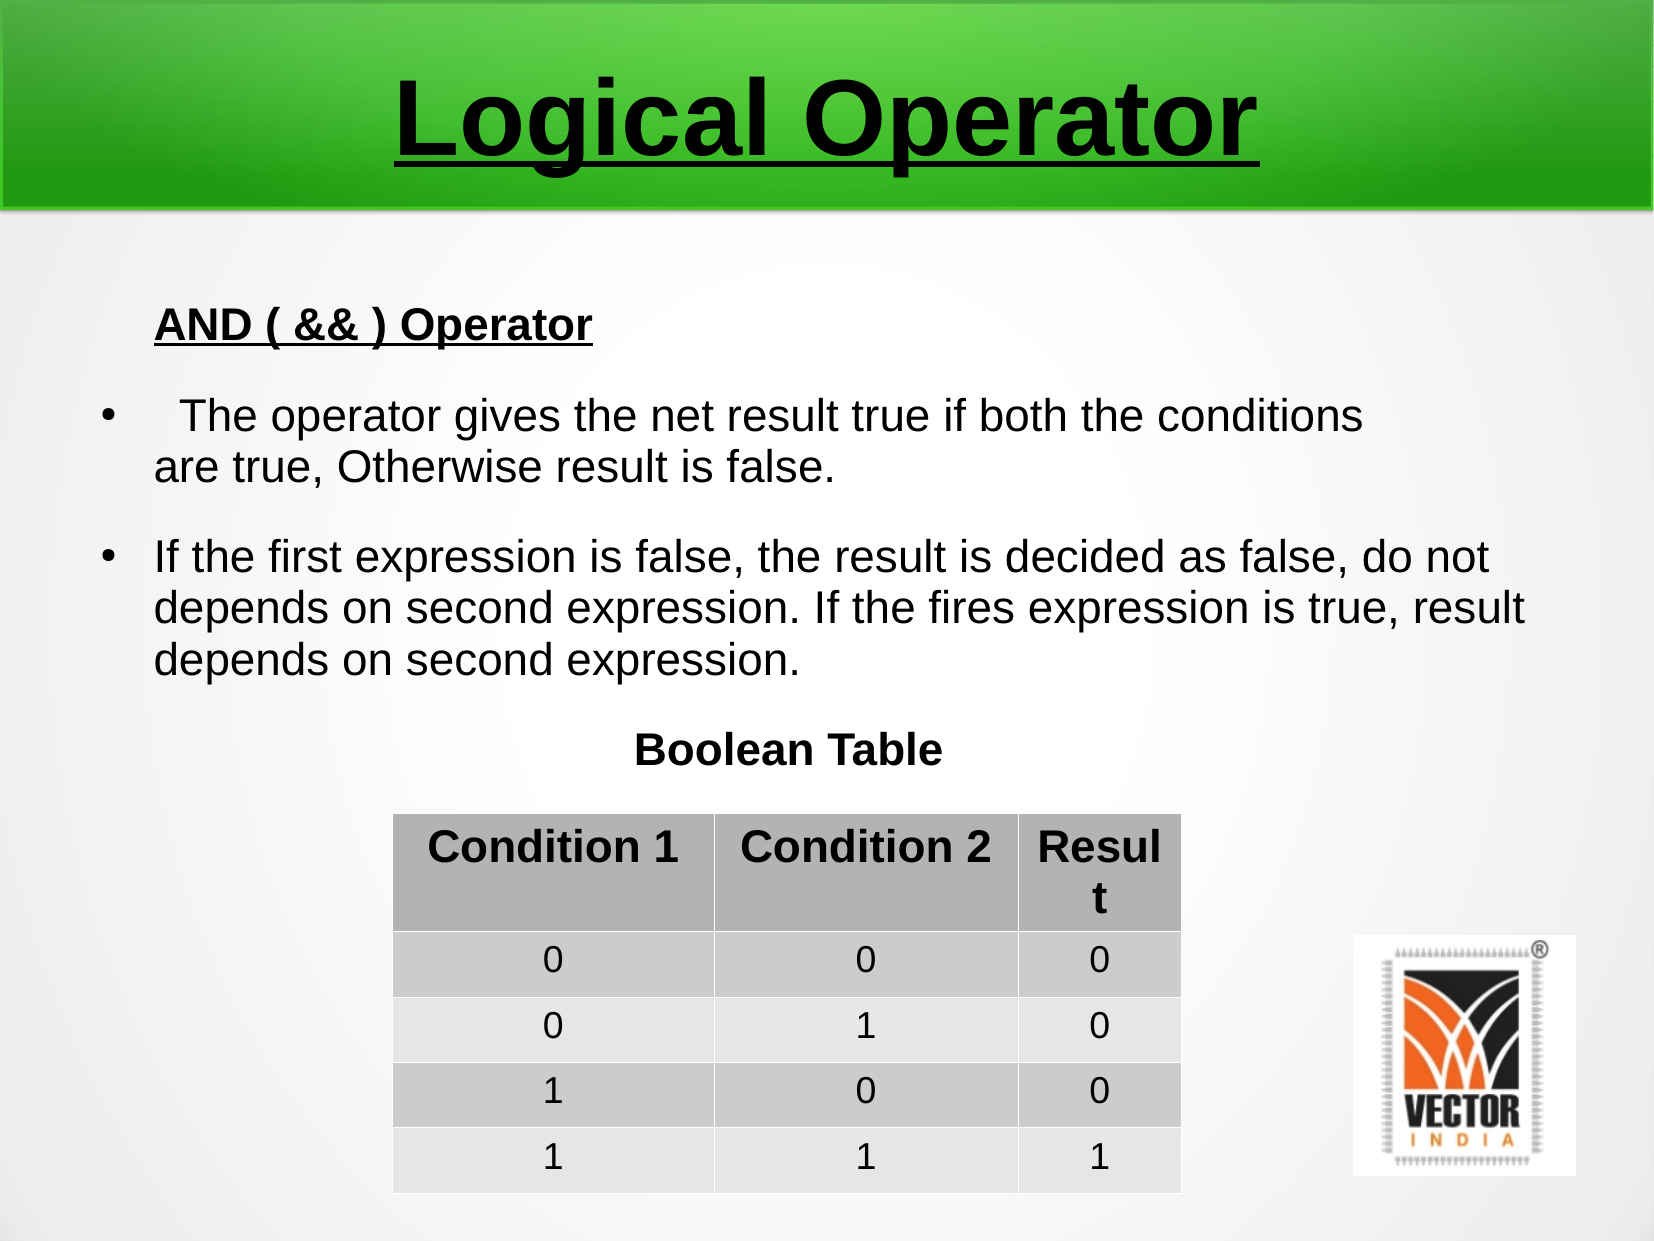

# Logical Operator
AND ( && ) Operator
 The operator gives the net result true if both the conditions are true, Otherwise result is false.
If the first expression is false, the result is decided as false, do not depends on second expression. If the fires expression is true, result depends on second expression.
 Boolean Table
| Condition 1 | Condition 2 | Result |
| --- | --- | --- |
| 0 | 0 | 0 |
| 0 | 1 | 0 |
| 1 | 0 | 0 |
| 1 | 1 | 1 |